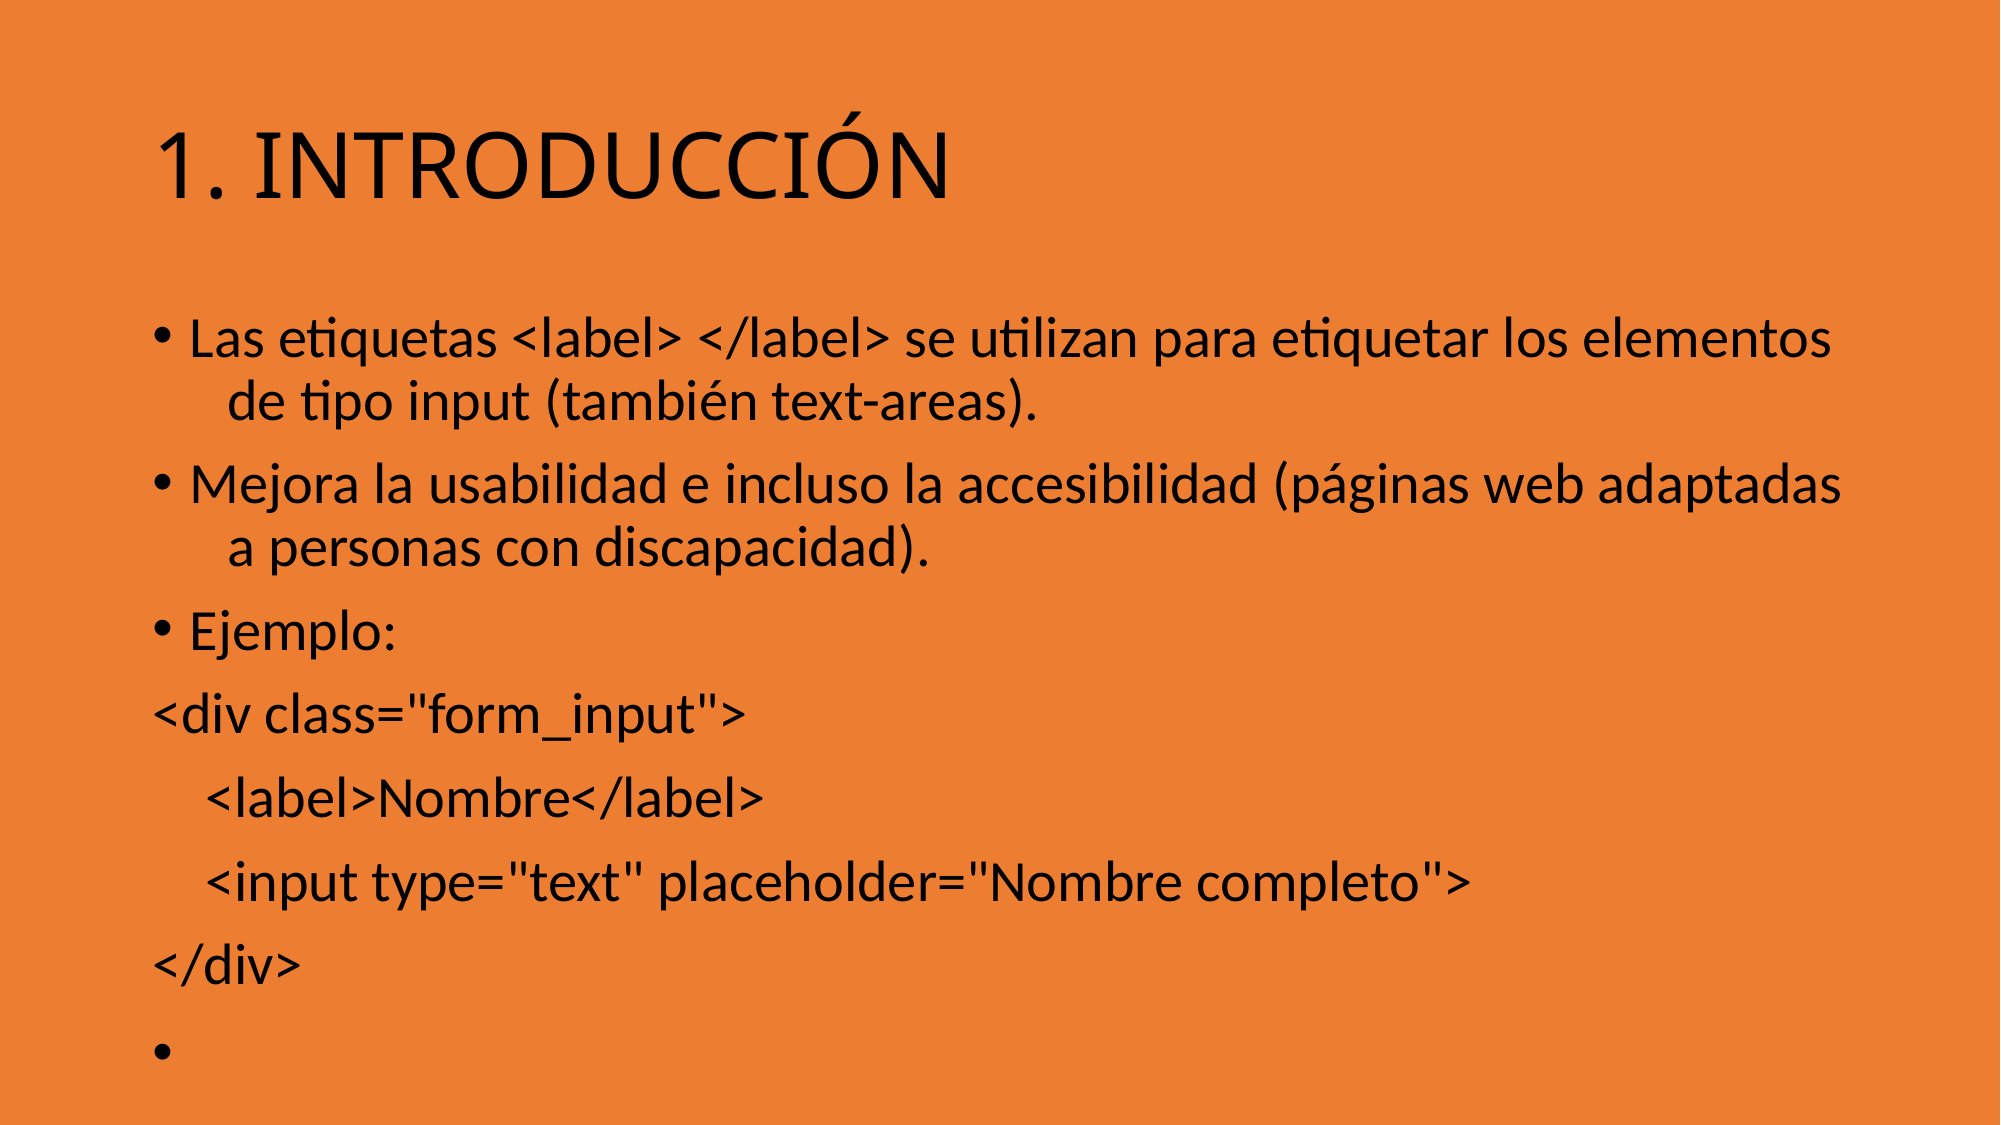

# 1. INTRODUCCIÓN
Las etiquetas <label> </label> se utilizan para etiquetar los elementos de tipo input (también text-areas).
Mejora la usabilidad e incluso la accesibilidad (páginas web adaptadas a personas con discapacidad).
Ejemplo:
<div class="form_input">
 <label>Nombre</label>
 <input type="text" placeholder="Nombre completo">
</div>